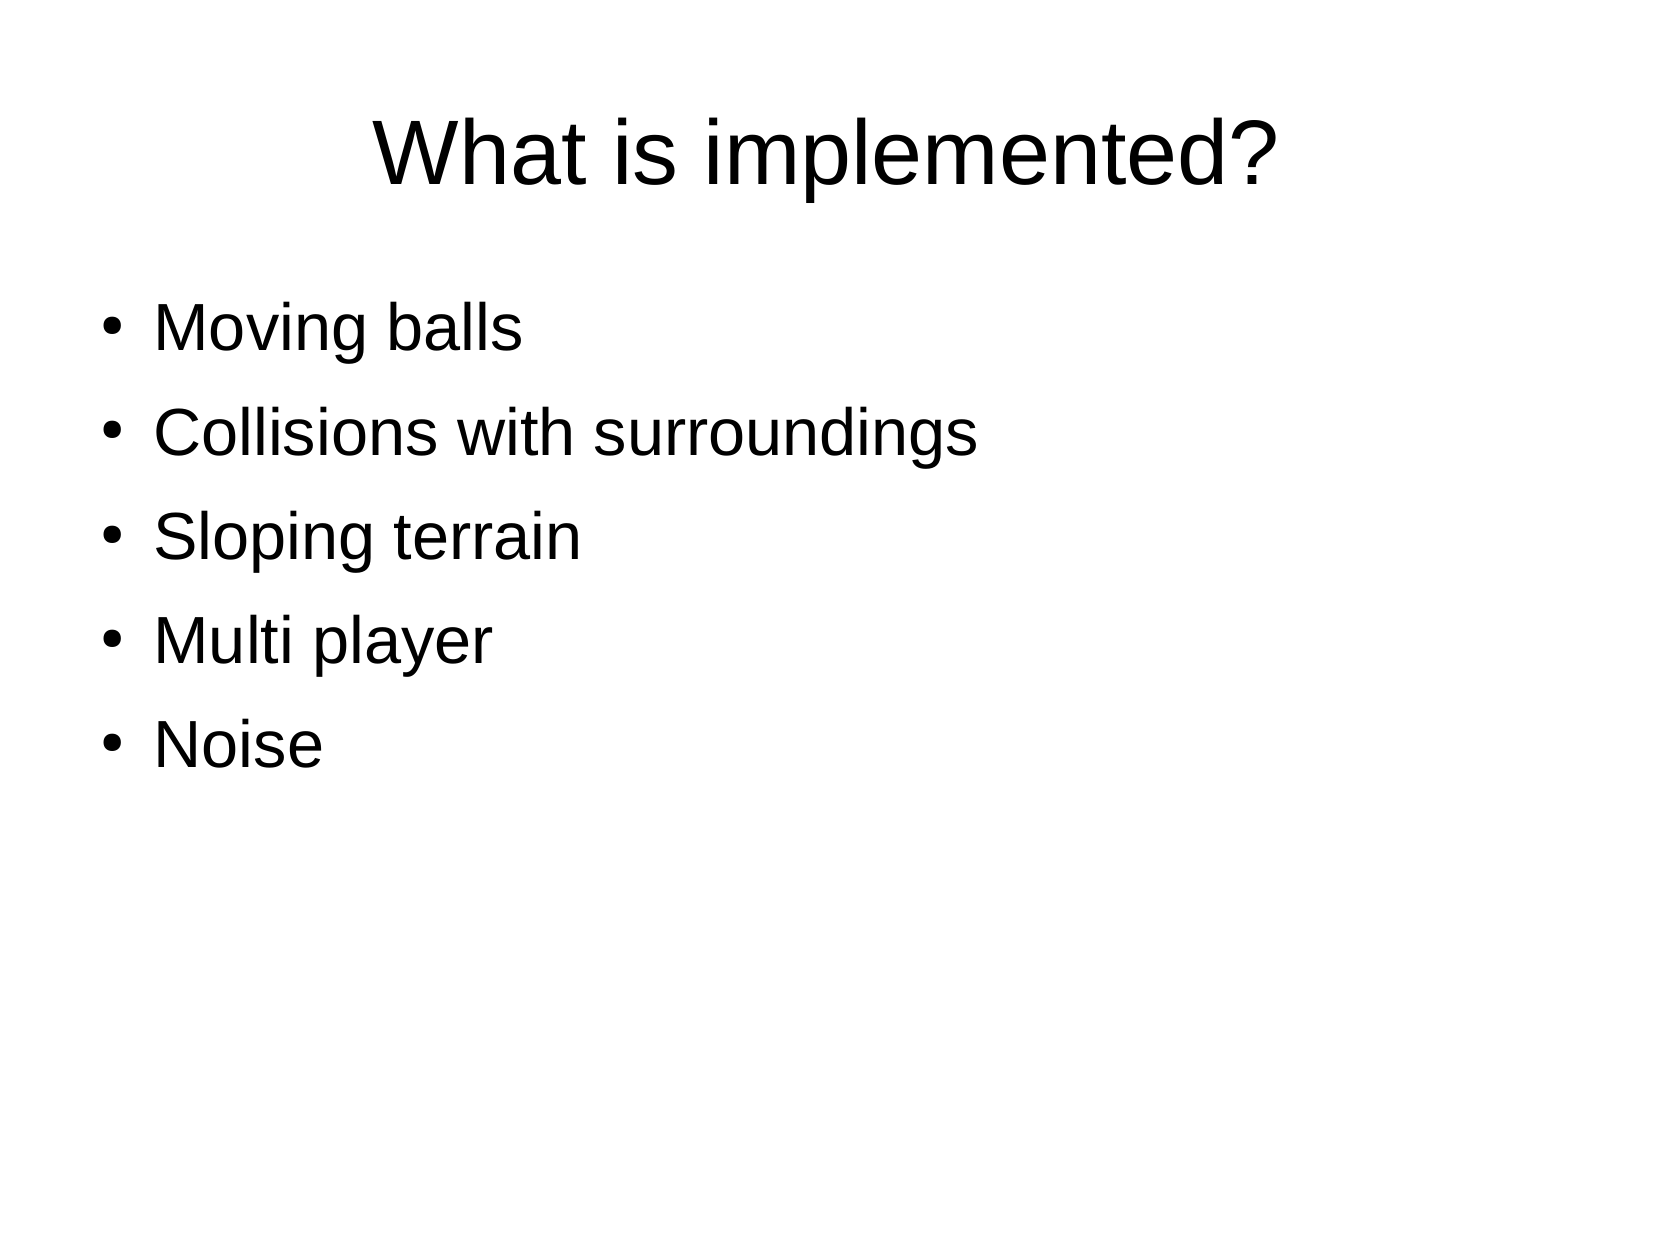

# What is implemented?
Moving balls
Collisions with surroundings
Sloping terrain
Multi player
Noise